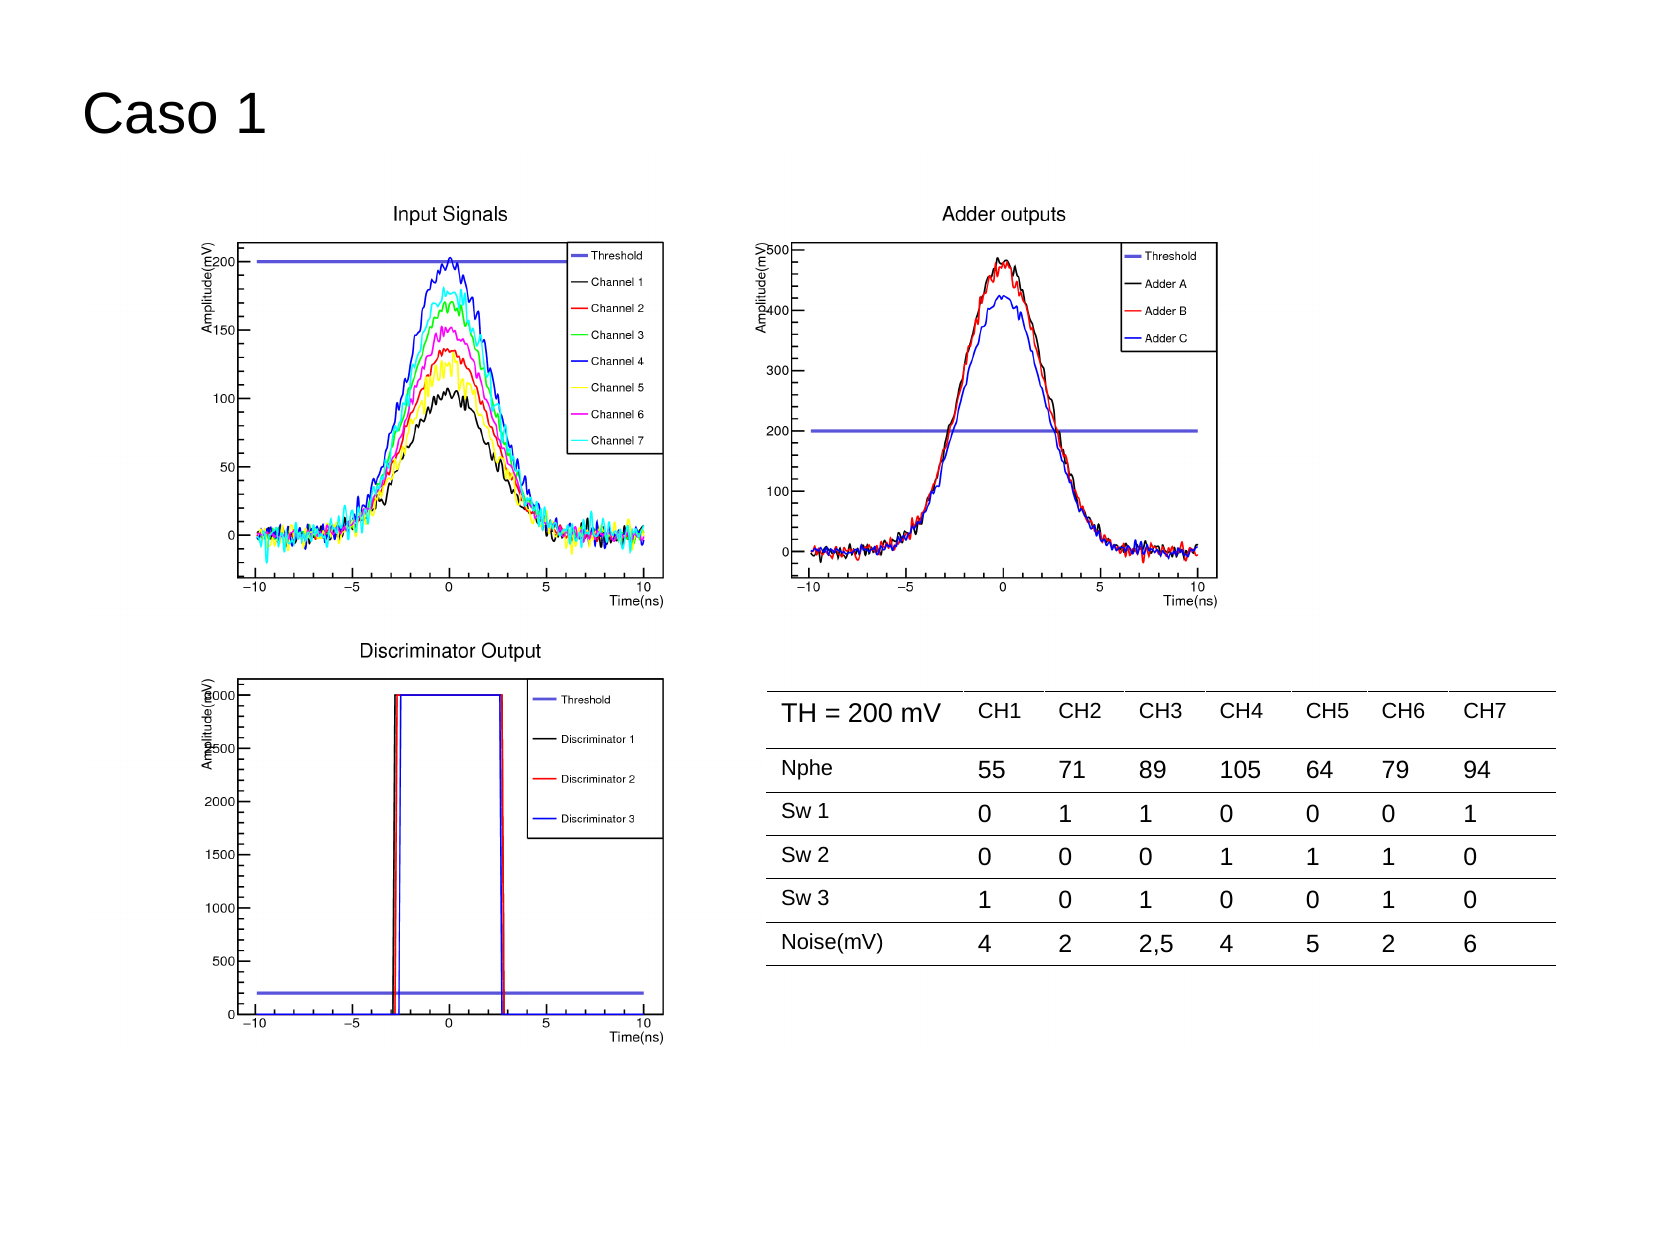

# Caso 1
| TH = 200 mV | CH1 | CH2 | CH3 | CH4 | CH5 | CH6 | CH7 |
| --- | --- | --- | --- | --- | --- | --- | --- |
| Nphe | 55 | 71 | 89 | 105 | 64 | 79 | 94 |
| Sw 1 | 0 | 1 | 1 | 0 | 0 | 0 | 1 |
| Sw 2 | 0 | 0 | 0 | 1 | 1 | 1 | 0 |
| Sw 3 | 1 | 0 | 1 | 0 | 0 | 1 | 0 |
| Noise(mV) | 4 | 2 | 2,5 | 4 | 5 | 2 | 6 |